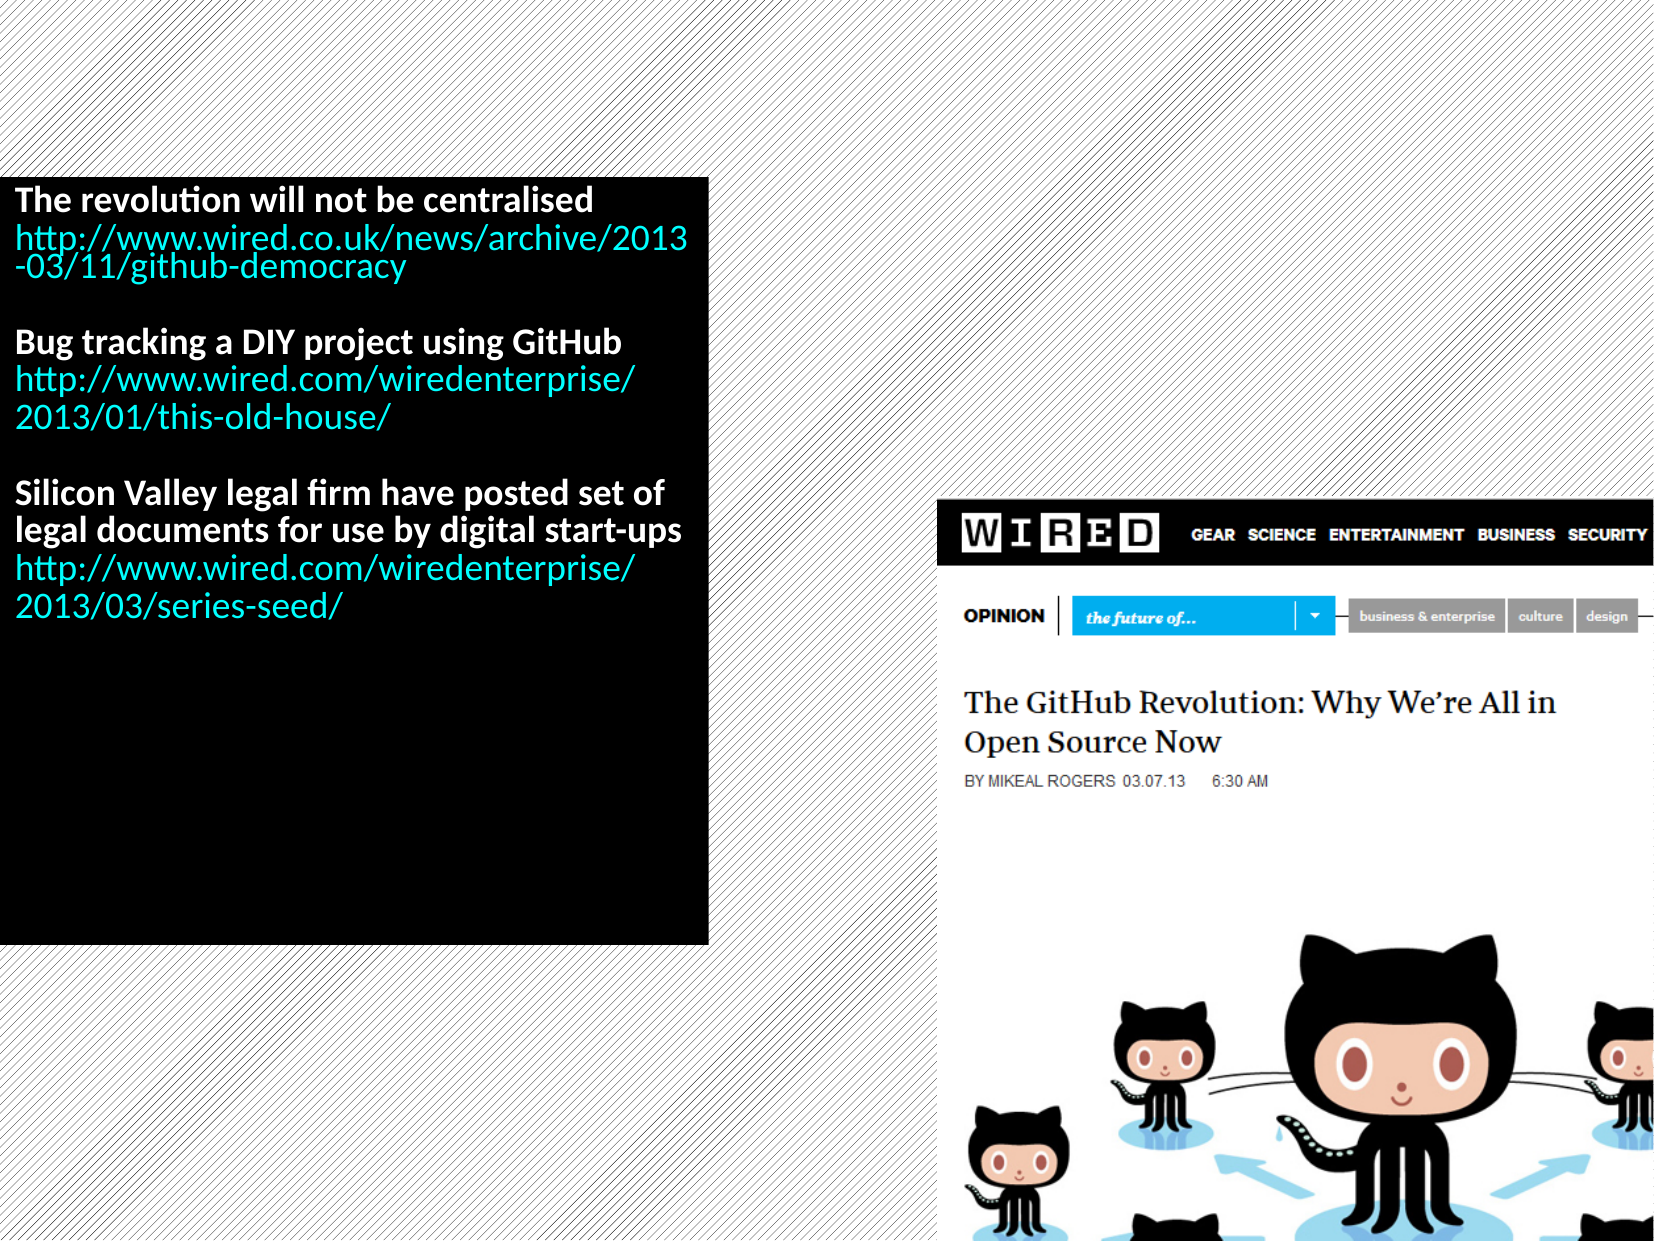

The revolution will not be centralised
http://www.wired.co.uk/news/archive/2013-03/11/github-democracy
Bug tracking a DIY project using GitHub
http://www.wired.com/wiredenterprise/2013/01/this-old-house/
Silicon Valley legal firm have posted set of legal documents for use by digital start-ups
http://www.wired.com/wiredenterprise/2013/03/series-seed/